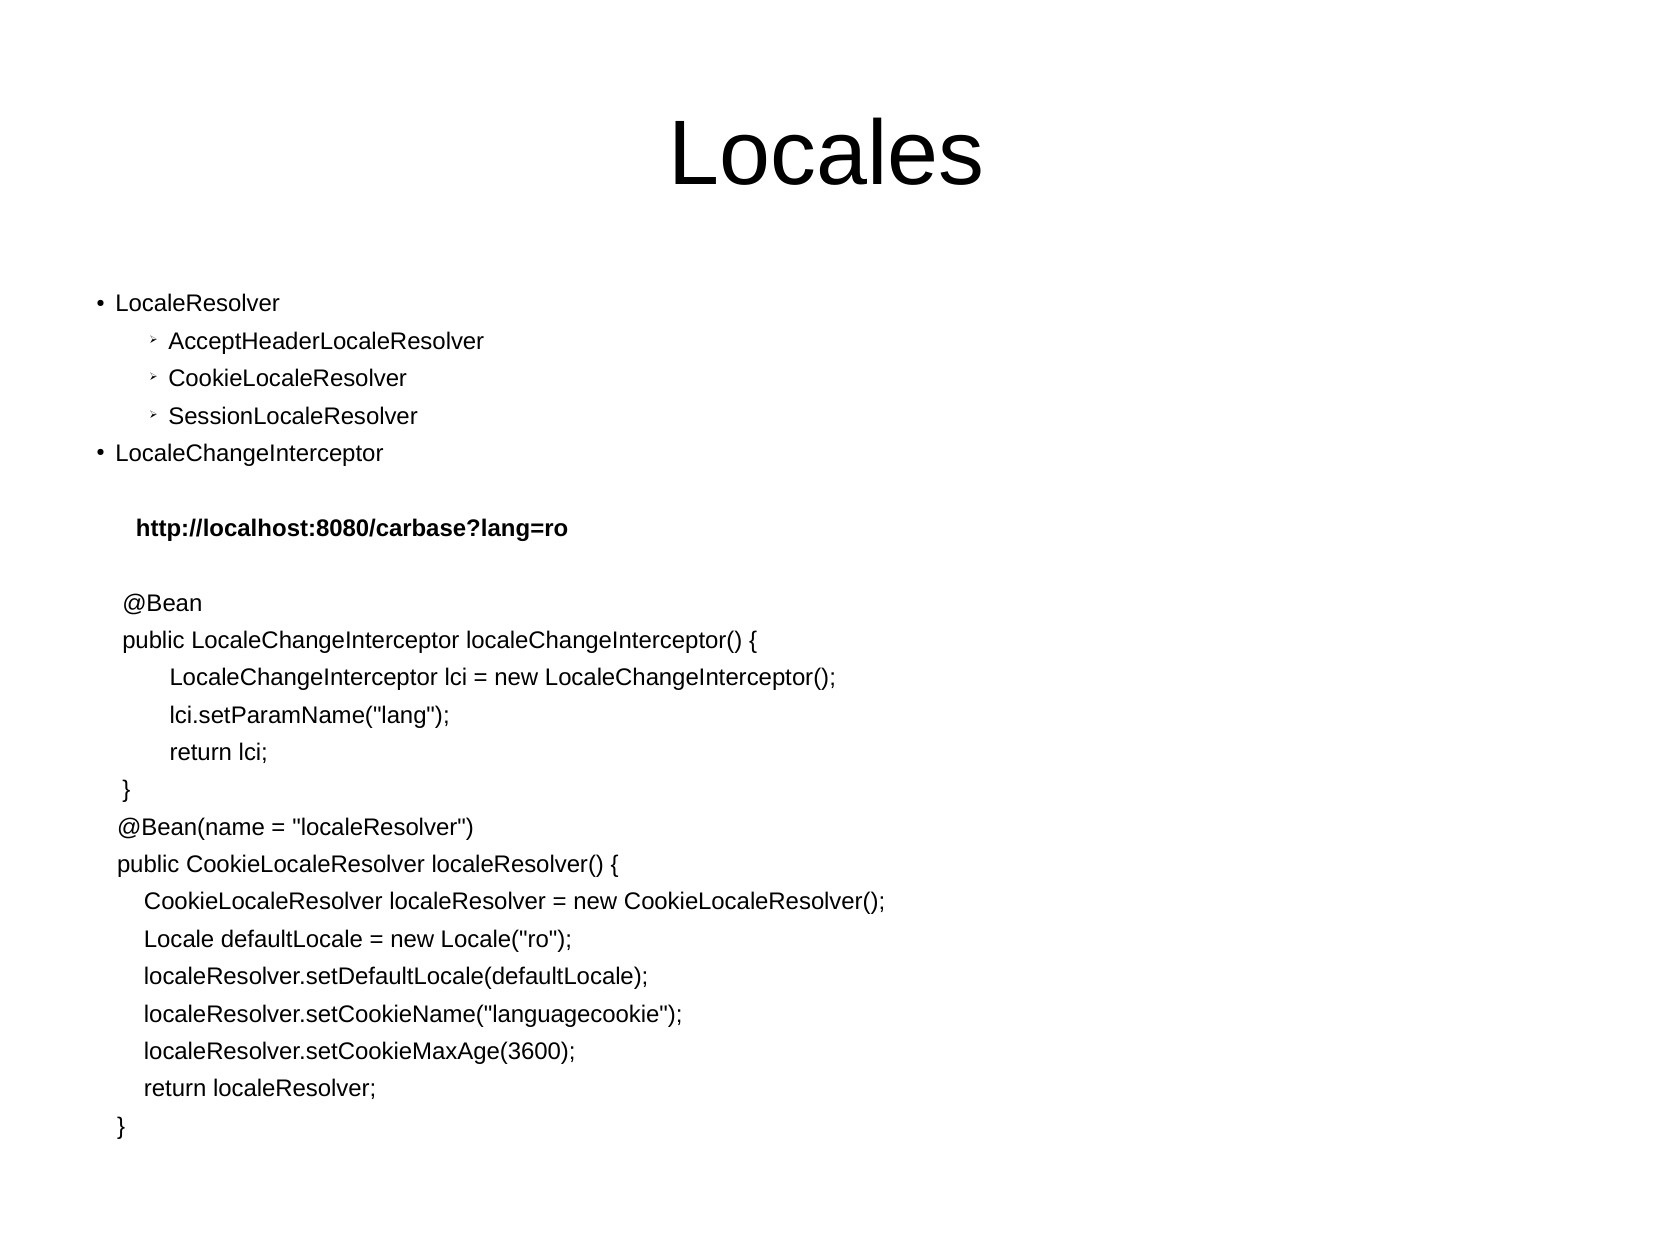

# Locales
LocaleResolver
AcceptHeaderLocaleResolver
CookieLocaleResolver
SessionLocaleResolver
LocaleChangeInterceptor
 http://localhost:8080/carbase?lang=ro
 @Bean
 public LocaleChangeInterceptor localeChangeInterceptor() {
 LocaleChangeInterceptor lci = new LocaleChangeInterceptor();
 lci.setParamName("lang");
 return lci;
 }
 @Bean(name = "localeResolver")
 public CookieLocaleResolver localeResolver() {
 CookieLocaleResolver localeResolver = new CookieLocaleResolver();
 Locale defaultLocale = new Locale("ro");
 localeResolver.setDefaultLocale(defaultLocale);
 localeResolver.setCookieName("languagecookie");
 localeResolver.setCookieMaxAge(3600);
 return localeResolver;
 }